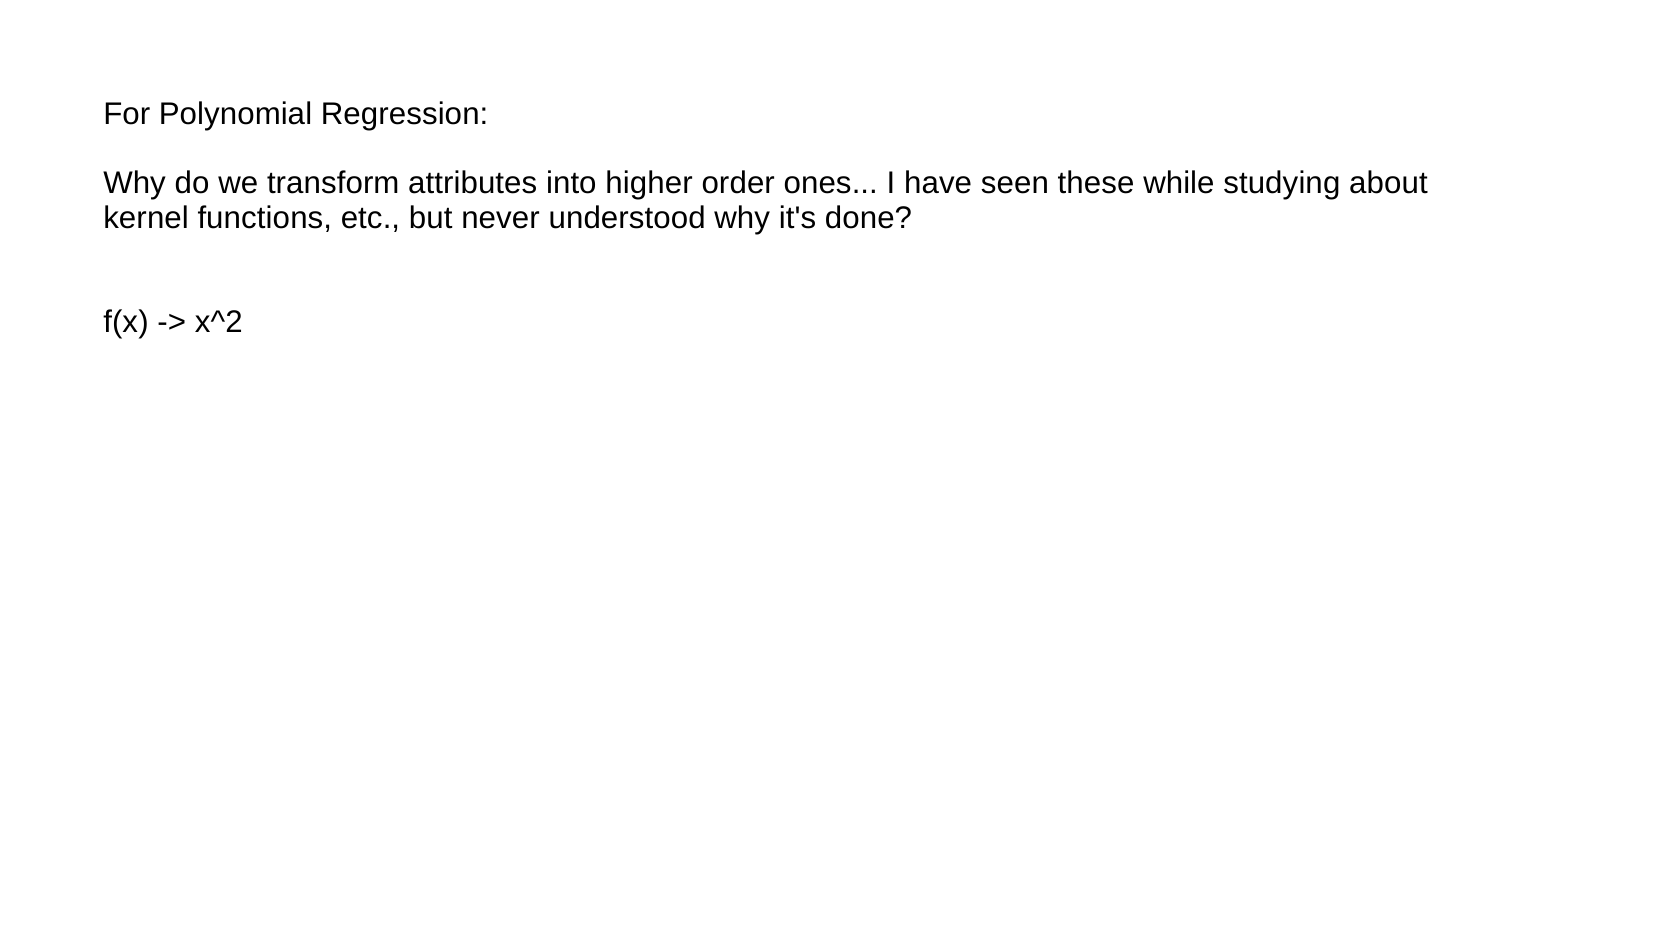

For Polynomial Regression:
Why do we transform attributes into higher order ones... I have seen these while studying about kernel functions, etc., but never understood why it's done?
f(x) -> x^2